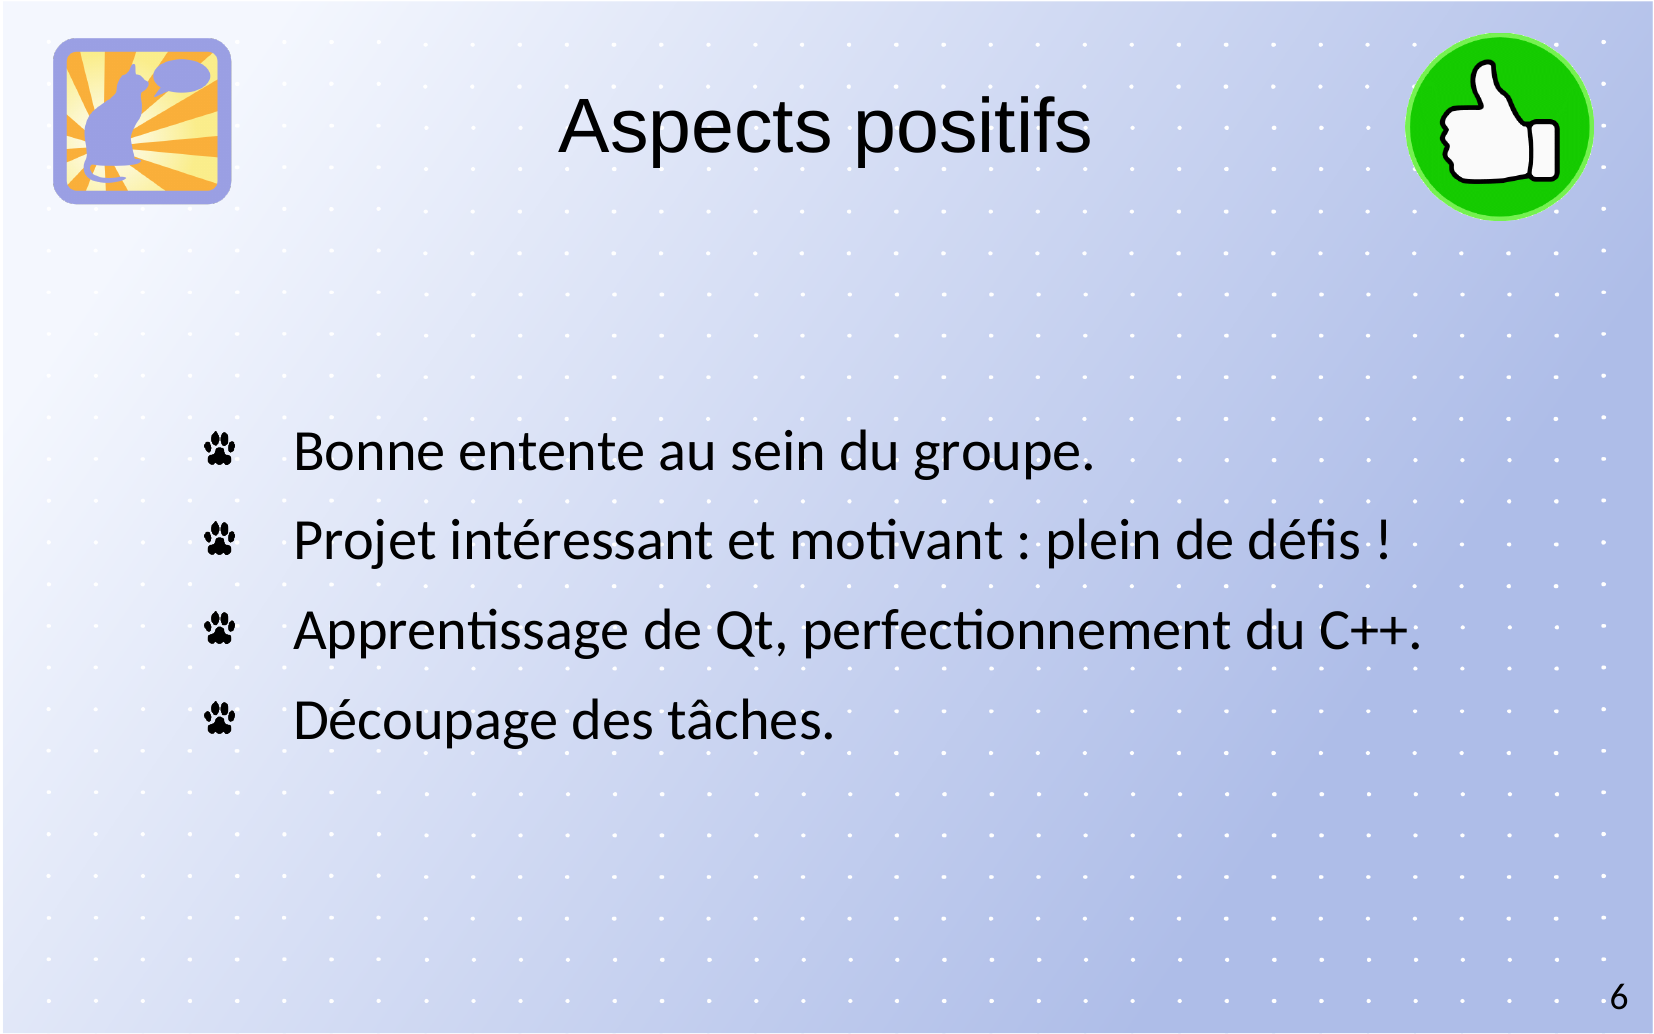

Aspects positifs
 Bonne entente au sein du groupe.
 Projet intéressant et motivant : plein de défis !
 Apprentissage de Qt, perfectionnement du C++.
 Découpage des tâches.
6